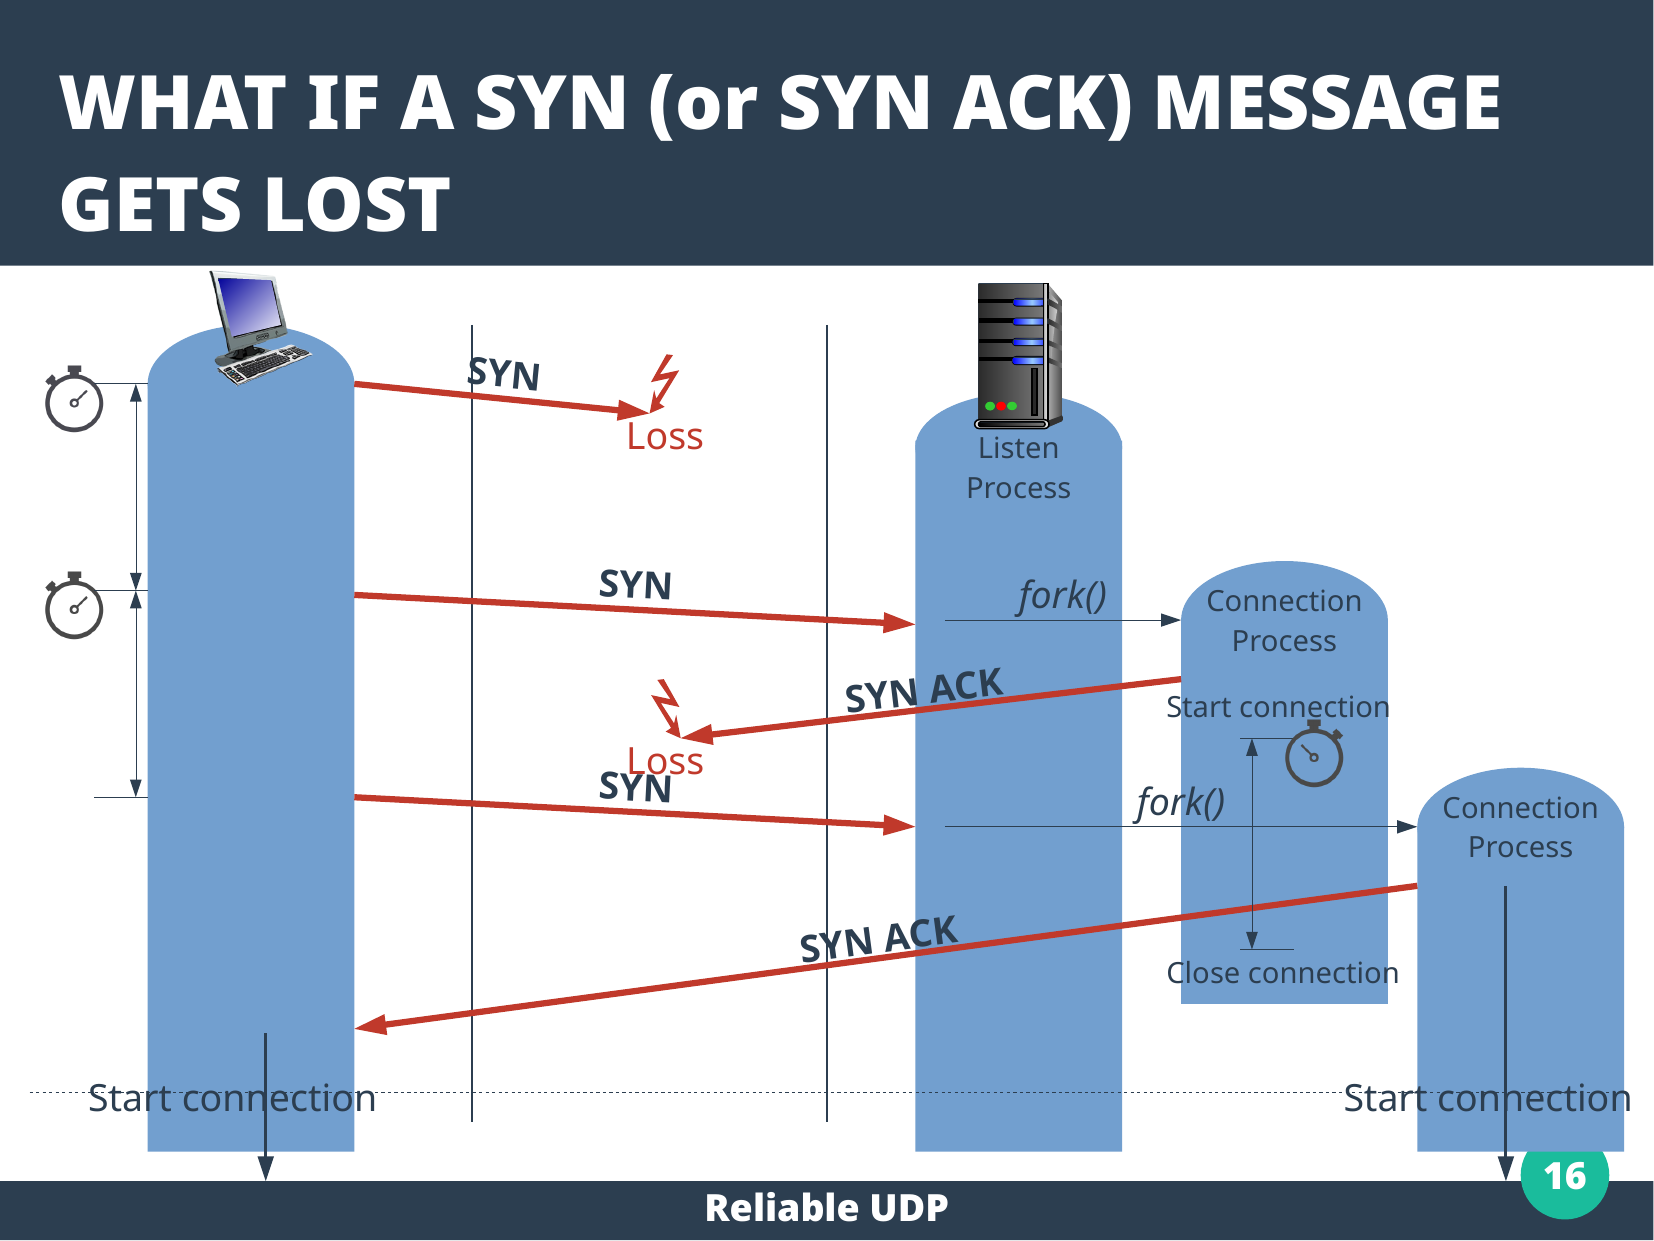

# WHAT IF A SYN (or SYN ACK) MESSAGE GETS LOST
Loss
SYN
Listen
Process
Connection
Process
SYN
fork()
Loss
SYN ACK
Start connection
Connection
Process
SYN
fork()
SYN ACK
Close connection
Start connection
Start connection
16
Reliable UDP